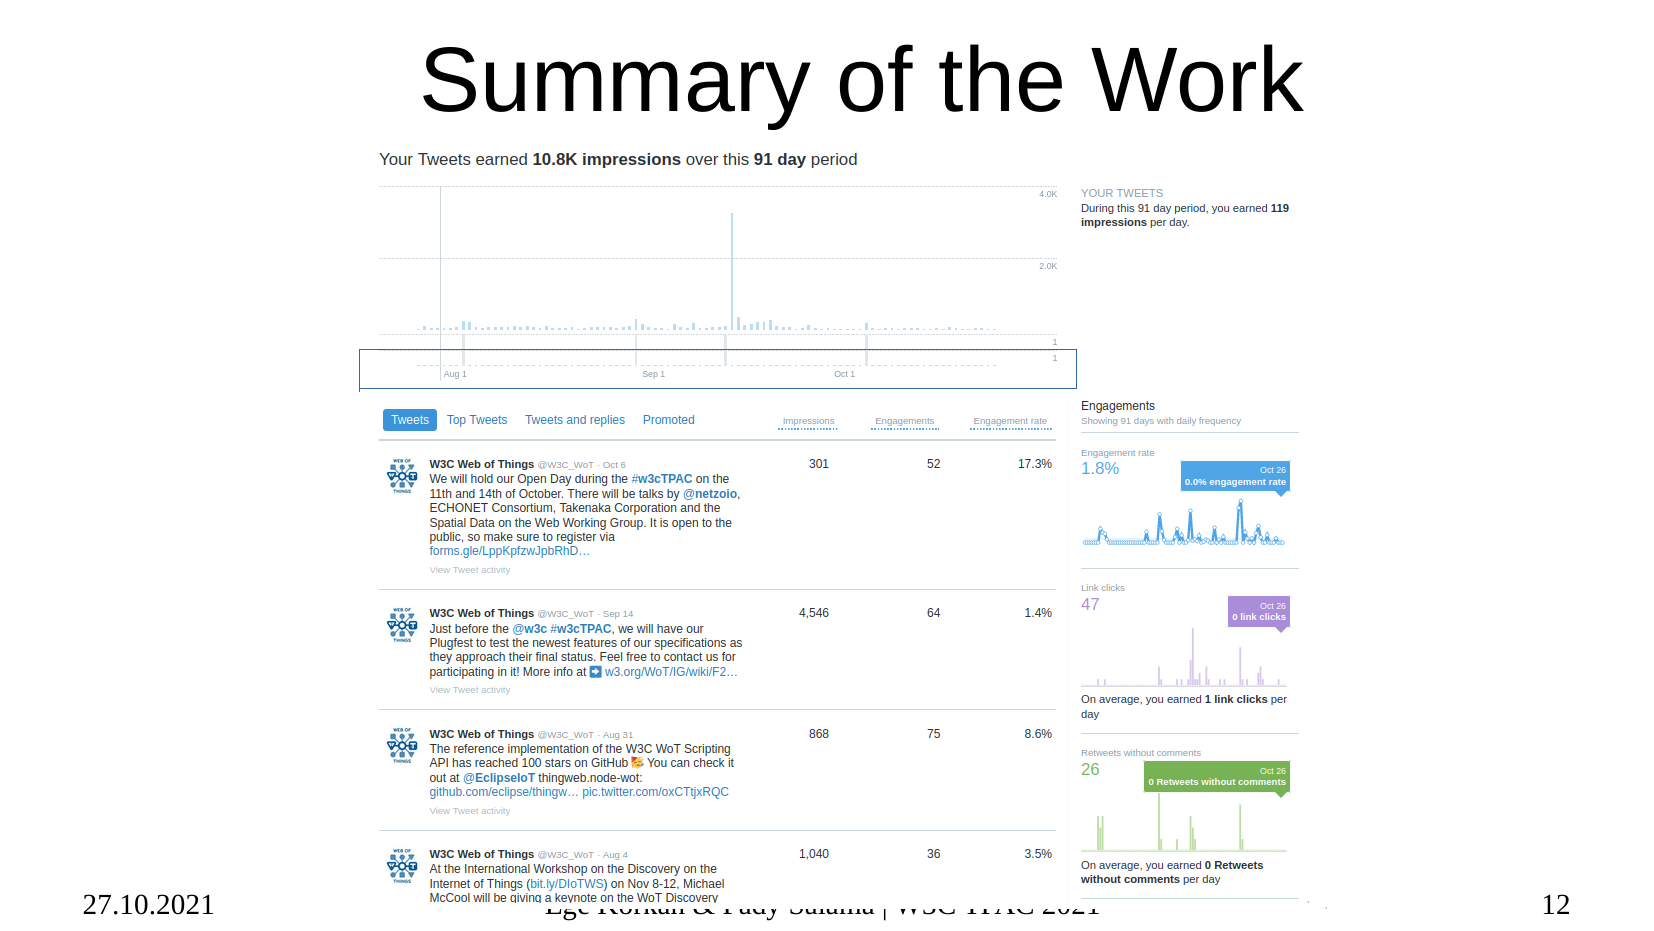

# Summary of the Work
27.10.2021
Ege Korkan & Fady Salama | W3C TPAC 2021
12